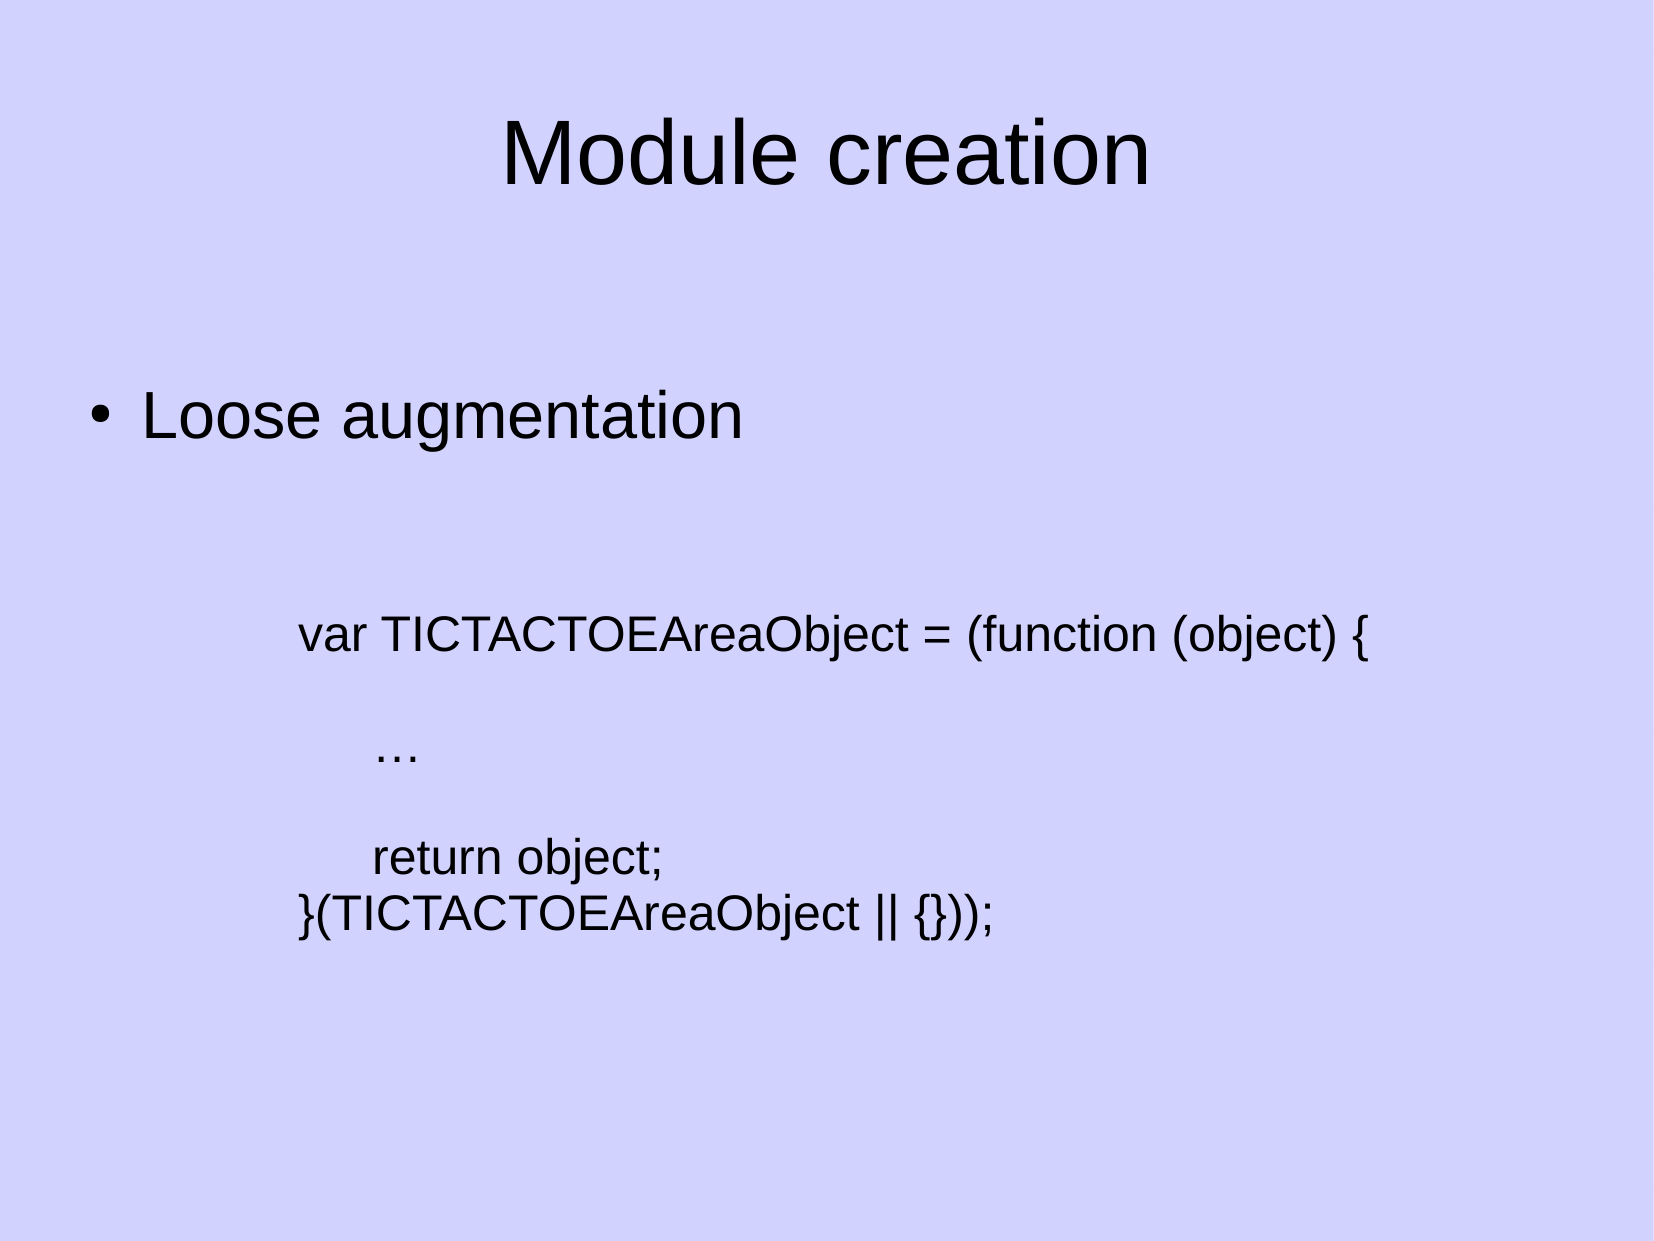

# Module creation
Loose augmentation
var TICTACTOEAreaObject = (function (object) {
	…
	return object;
}(TICTACTOEAreaObject || {}));